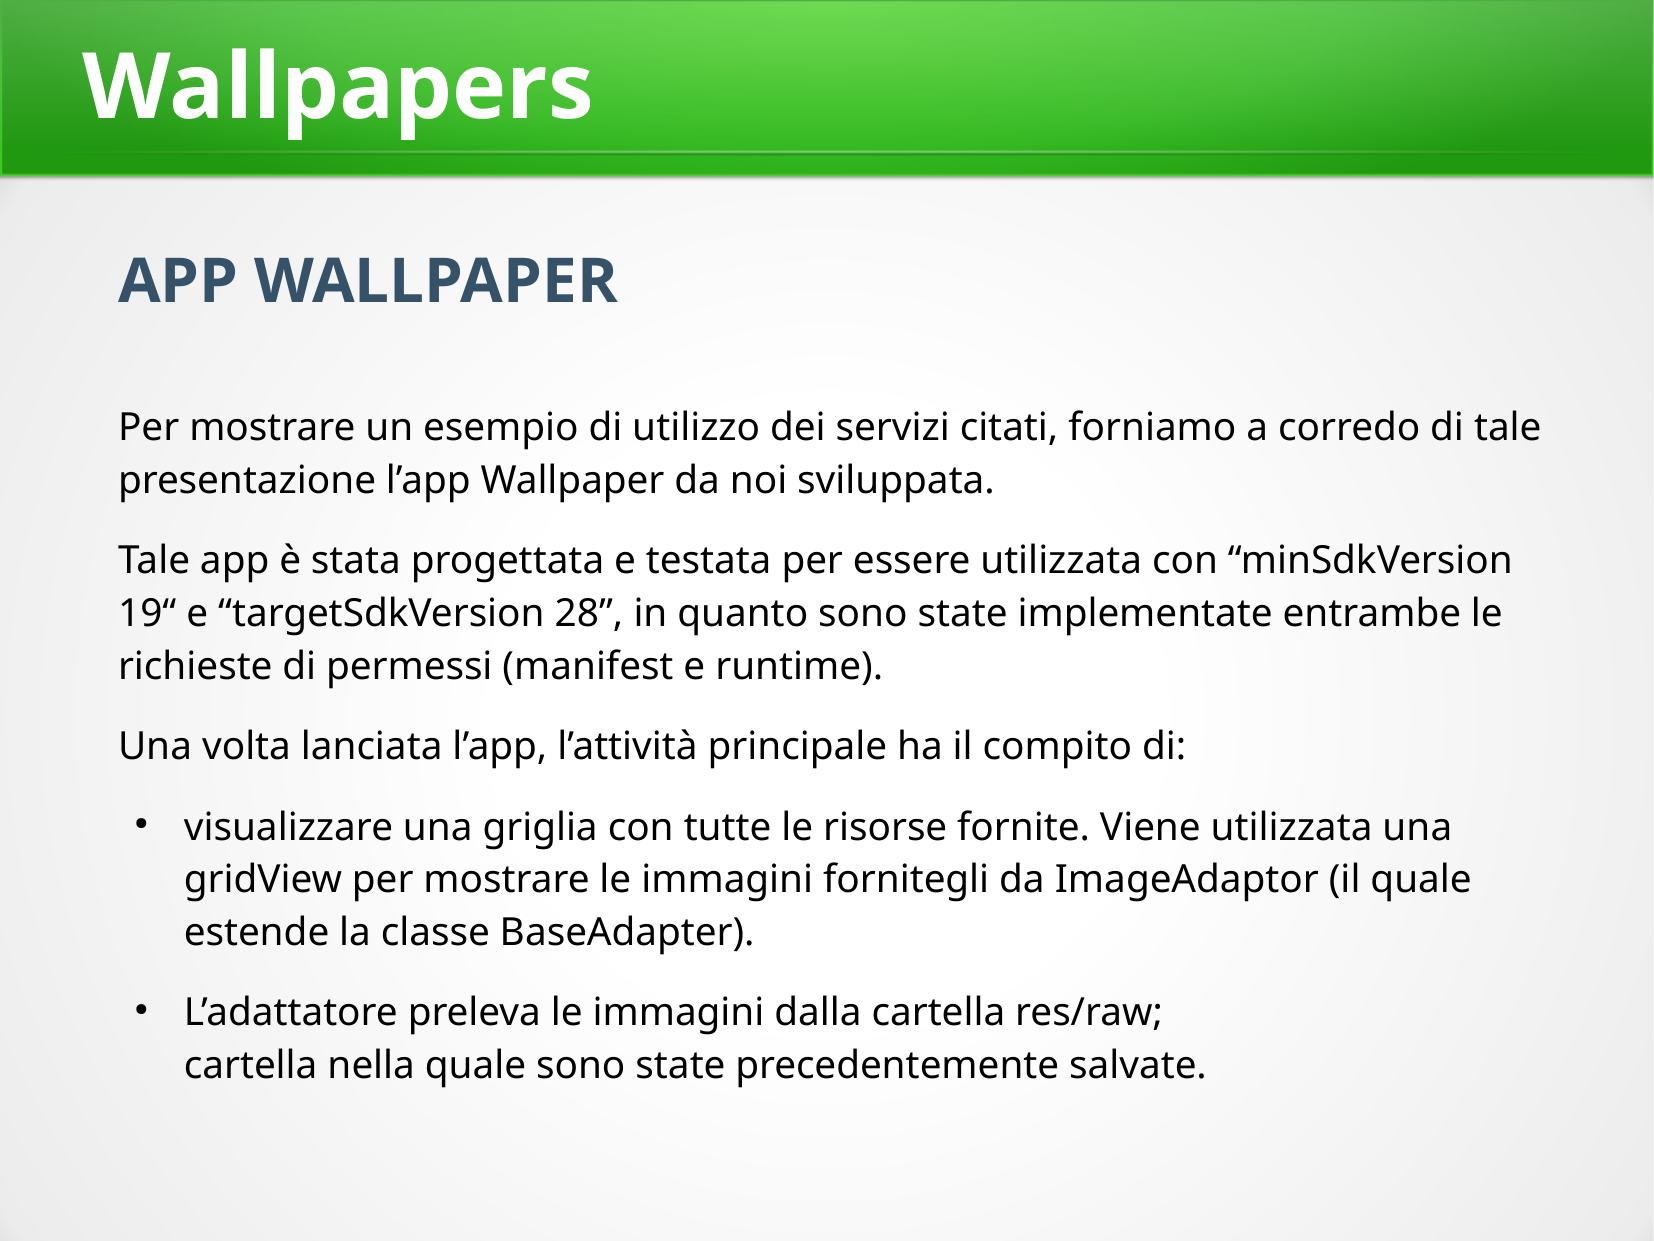

# Wallpapers
APP WALLPAPER
Per mostrare un esempio di utilizzo dei servizi citati, forniamo a corredo di tale presentazione l’app Wallpaper da noi sviluppata.
Tale app è stata progettata e testata per essere utilizzata con “minSdkVersion 19“ e “targetSdkVersion 28”, in quanto sono state implementate entrambe le richieste di permessi (manifest e runtime).
Una volta lanciata l’app, l’attività principale ha il compito di:
visualizzare una griglia con tutte le risorse fornite. Viene utilizzata una gridView per mostrare le immagini fornitegli da ImageAdaptor (il quale estende la classe BaseAdapter).
L’adattatore preleva le immagini dalla cartella res/raw;
cartella nella quale sono state precedentemente salvate.